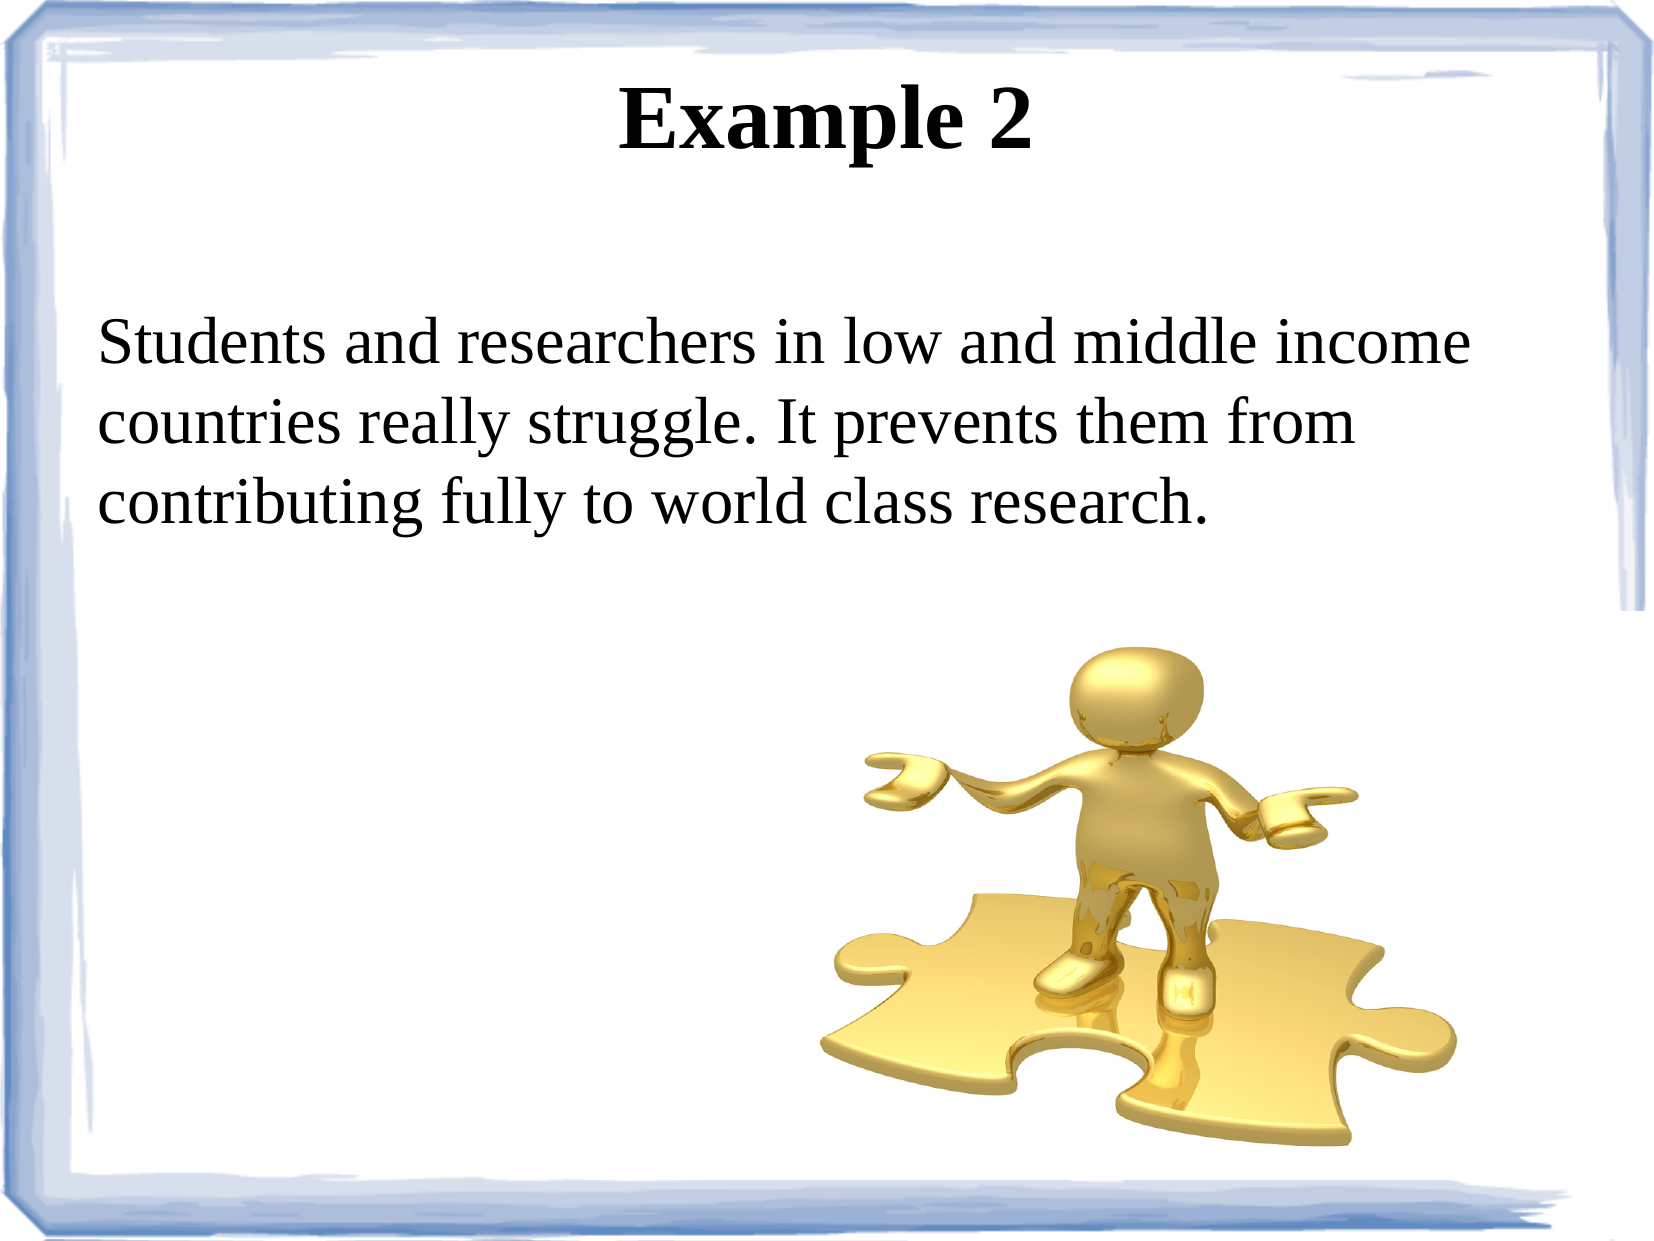

# Example 2
Students and researchers in low and middle income countries really struggle. It prevents them from contributing fully to world class research.